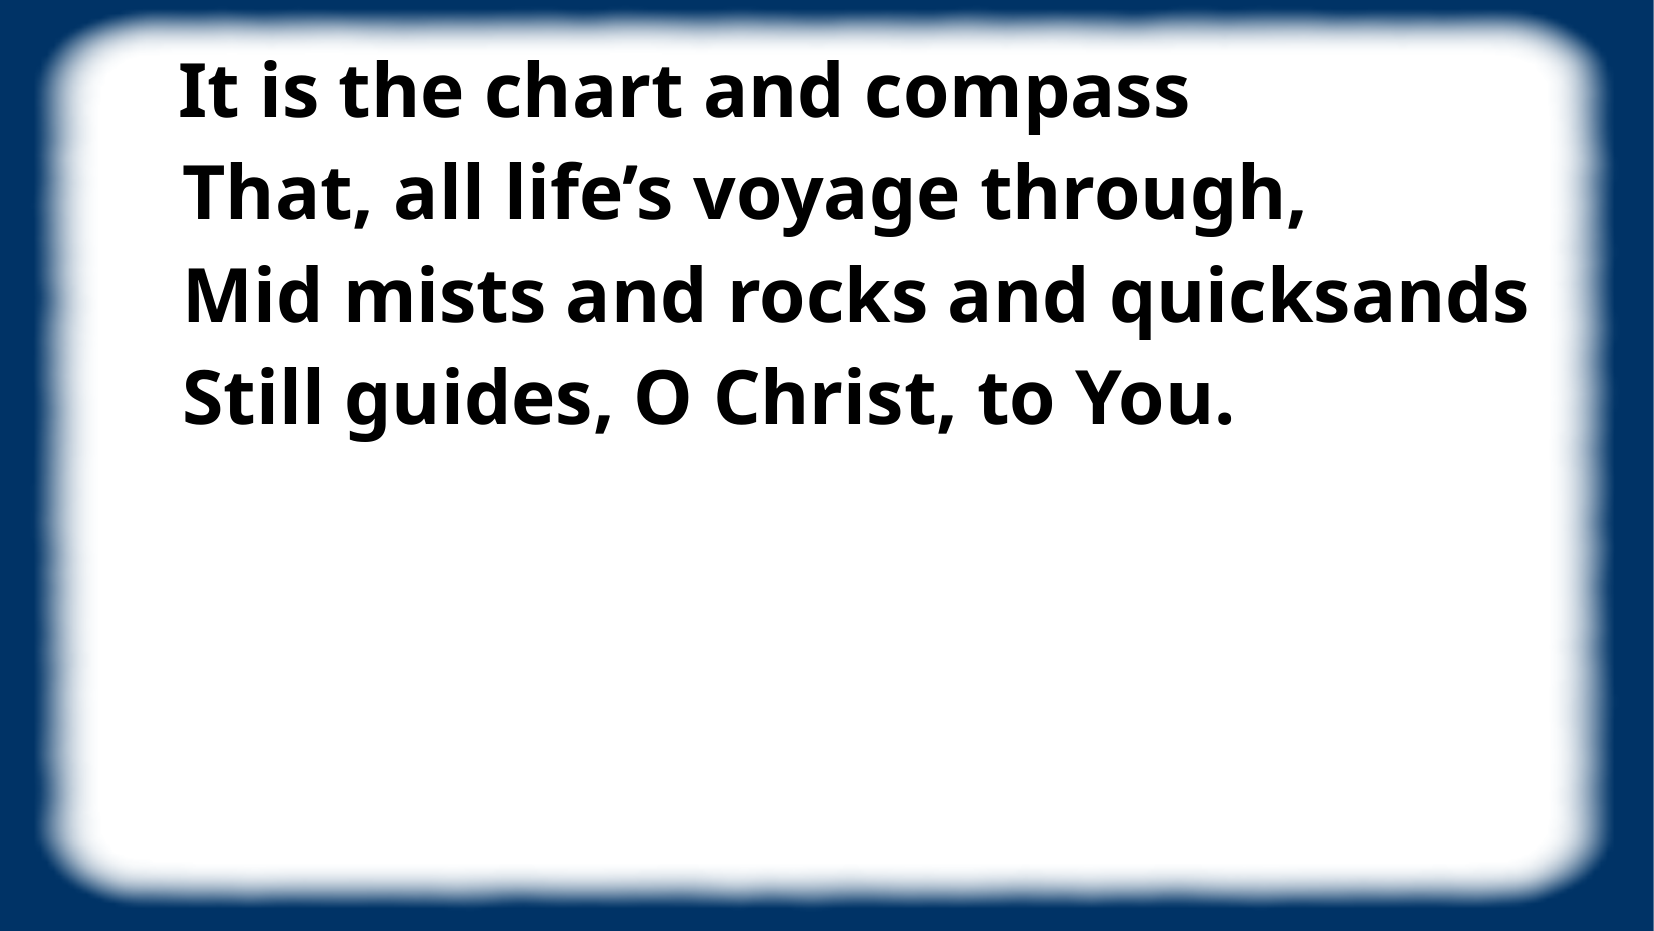

It is the chart and compass
 That, all life’s voyage through,
 Mid mists and rocks and quicksands
 Still guides, O Christ, to You.